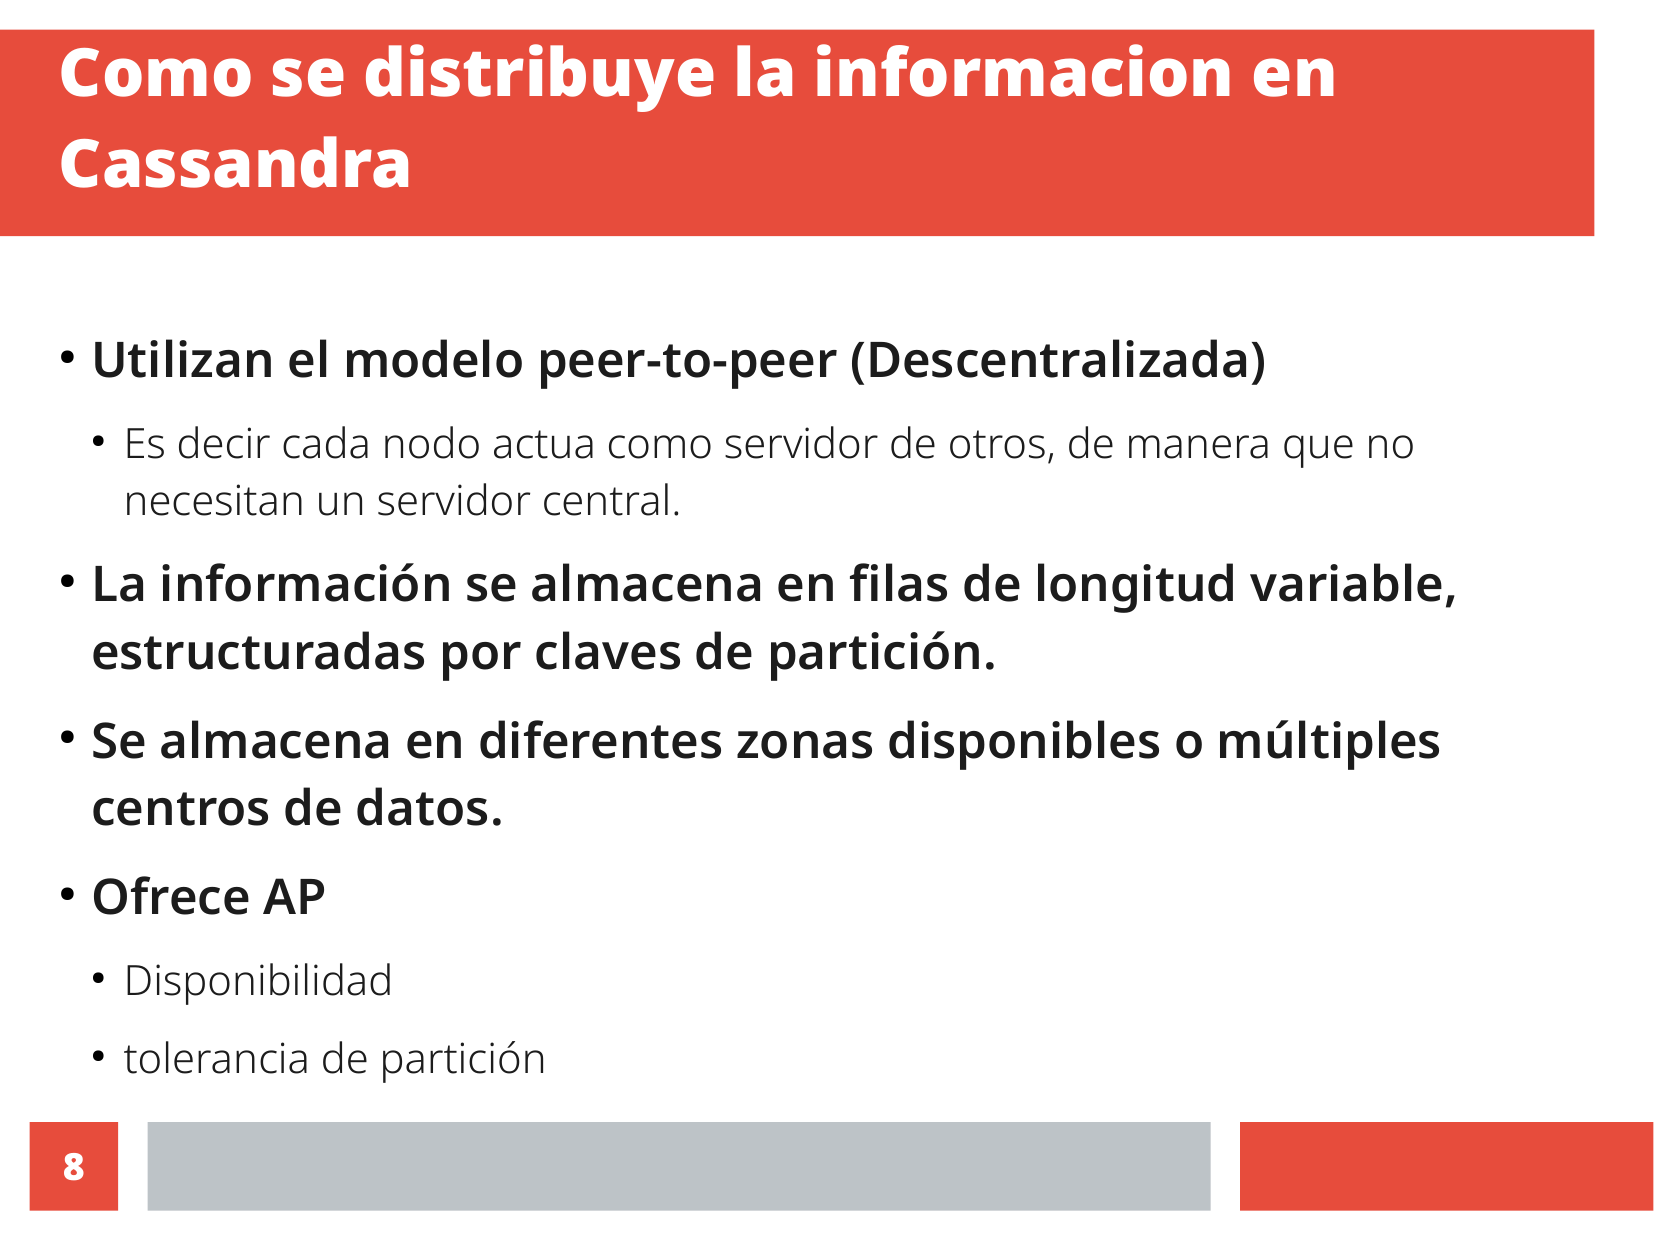

# Como se distribuye la informacion en Cassandra
Utilizan el modelo peer-to-peer (Descentralizada)
Es decir cada nodo actua como servidor de otros, de manera que no necesitan un servidor central.
La información se almacena en filas de longitud variable, estructuradas por claves de partición.
Se almacena en diferentes zonas disponibles o múltiples centros de datos.
Ofrece AP
Disponibilidad
tolerancia de partición
8